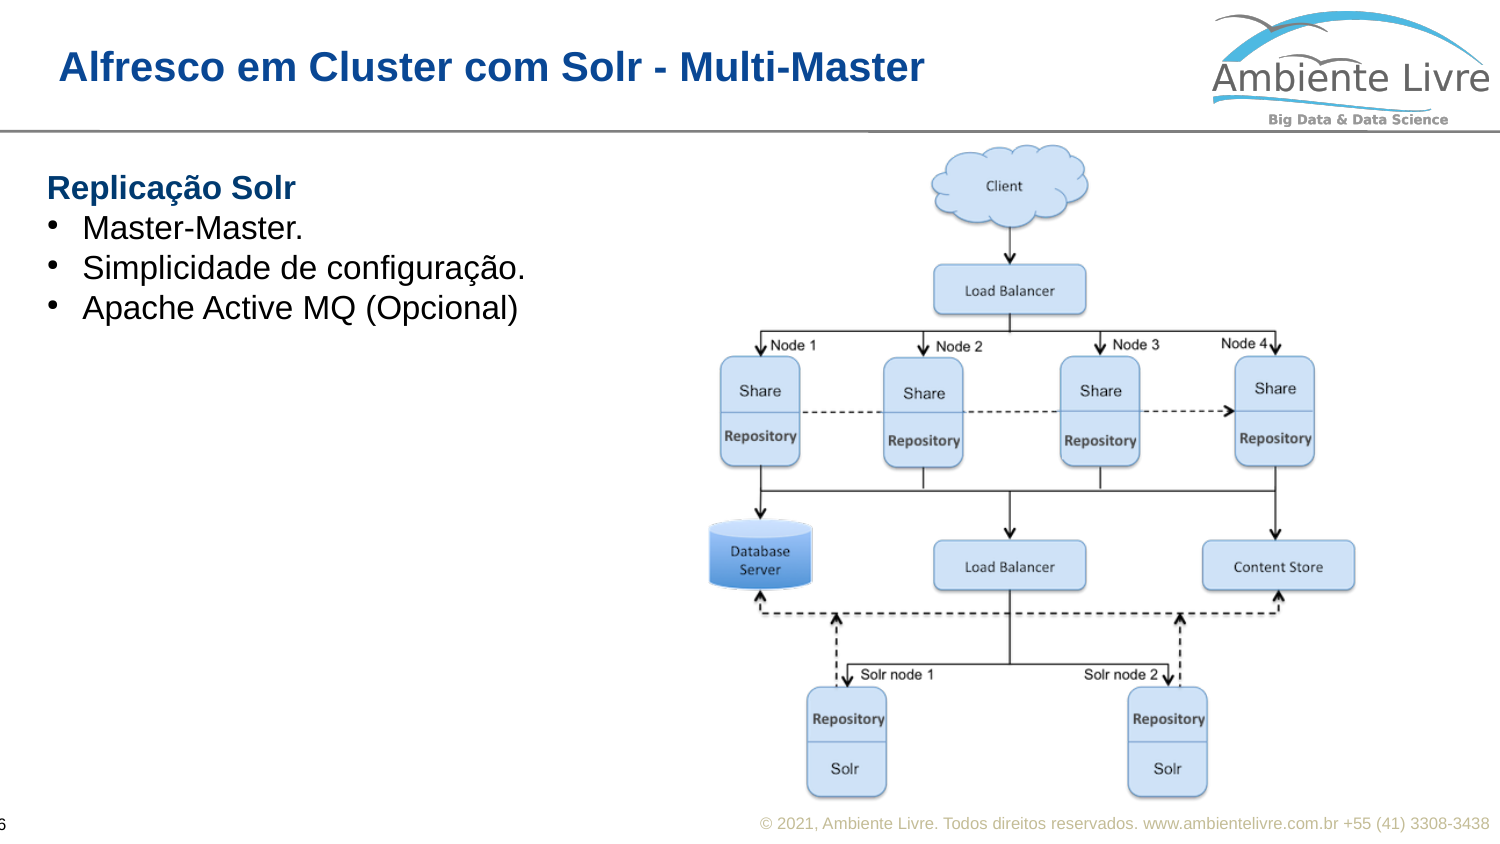

# Alfresco em Cluster com Solr - Multi-Master
Replicação Solr
Master-Master.
Simplicidade de configuração.
Apache Active MQ (Opcional)